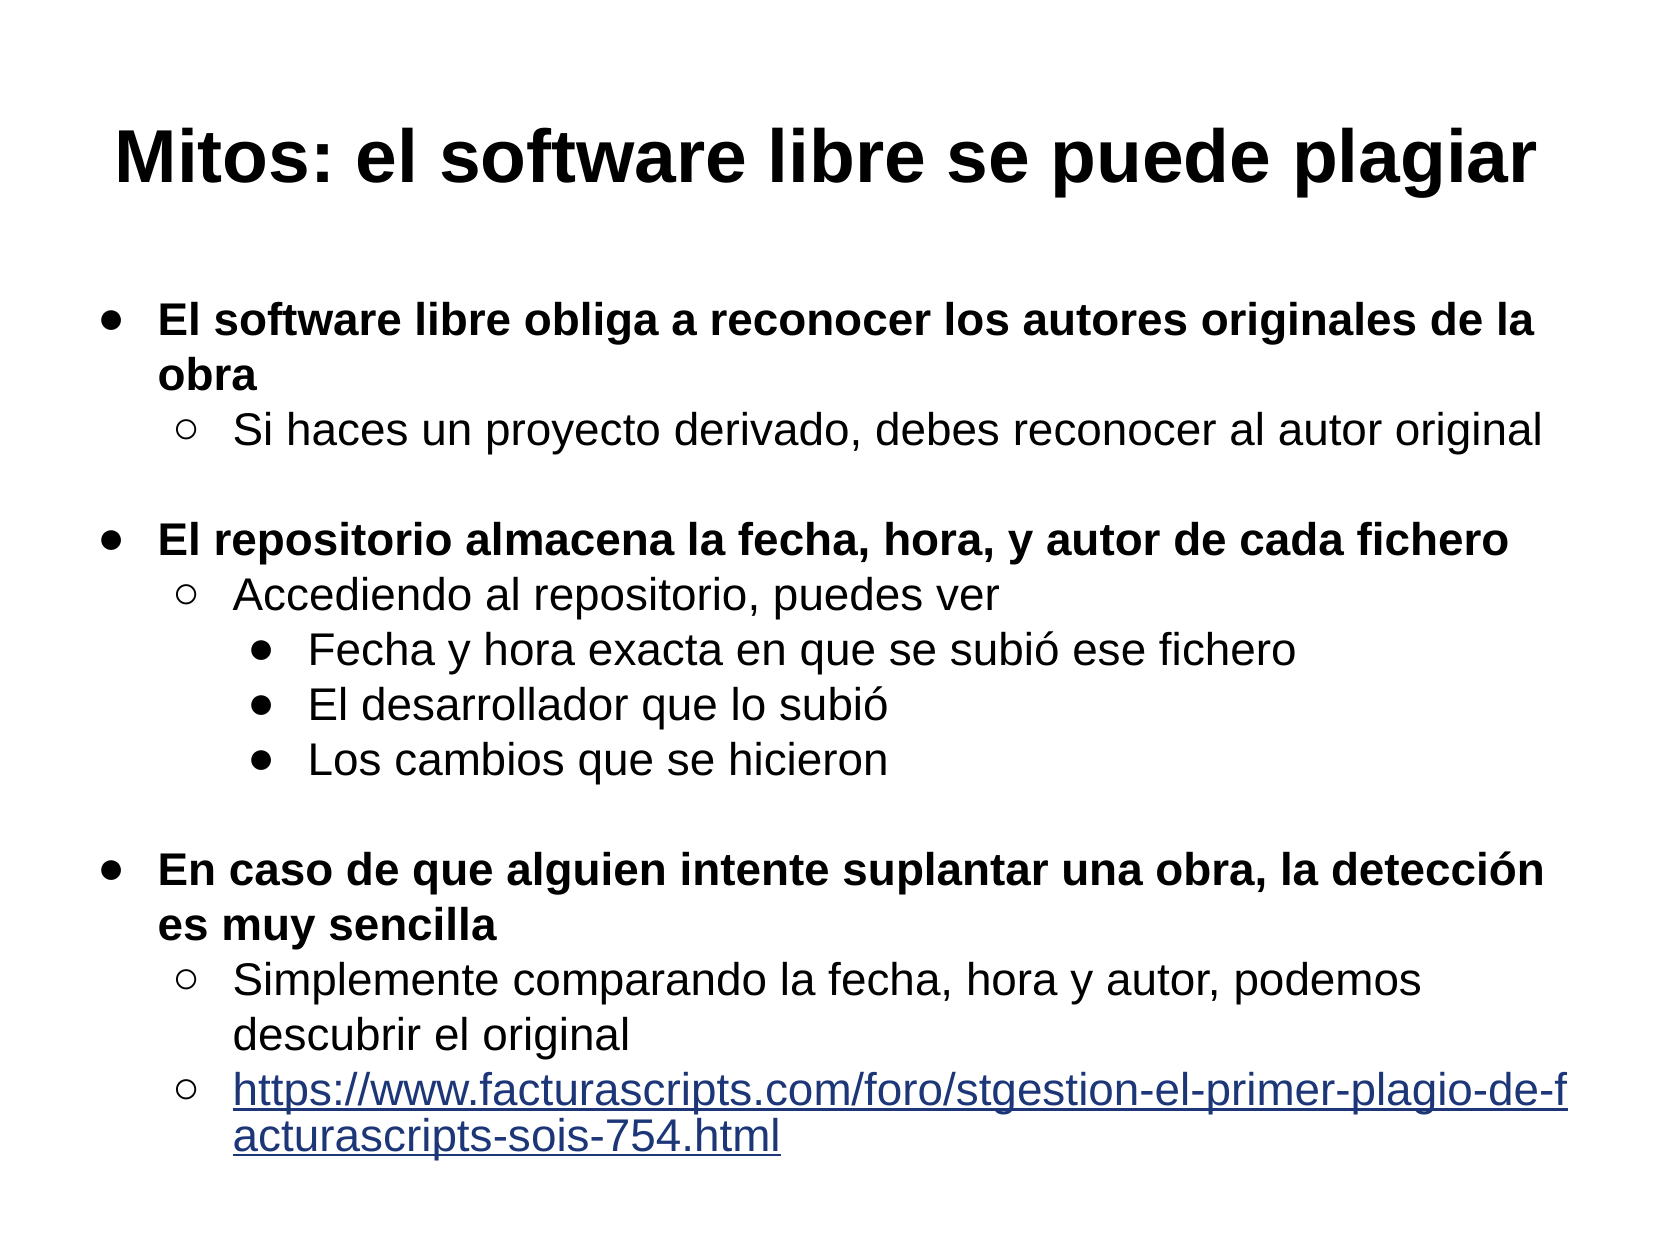

Mitos: el software libre se puede plagiar
El software libre obliga a reconocer los autores originales de la obra
Si haces un proyecto derivado, debes reconocer al autor original
El repositorio almacena la fecha, hora, y autor de cada fichero
Accediendo al repositorio, puedes ver
Fecha y hora exacta en que se subió ese fichero
El desarrollador que lo subió
Los cambios que se hicieron
En caso de que alguien intente suplantar una obra, la detección es muy sencilla
Simplemente comparando la fecha, hora y autor, podemos descubrir el original
https://www.facturascripts.com/foro/stgestion-el-primer-plagio-de-facturascripts-sois-754.html